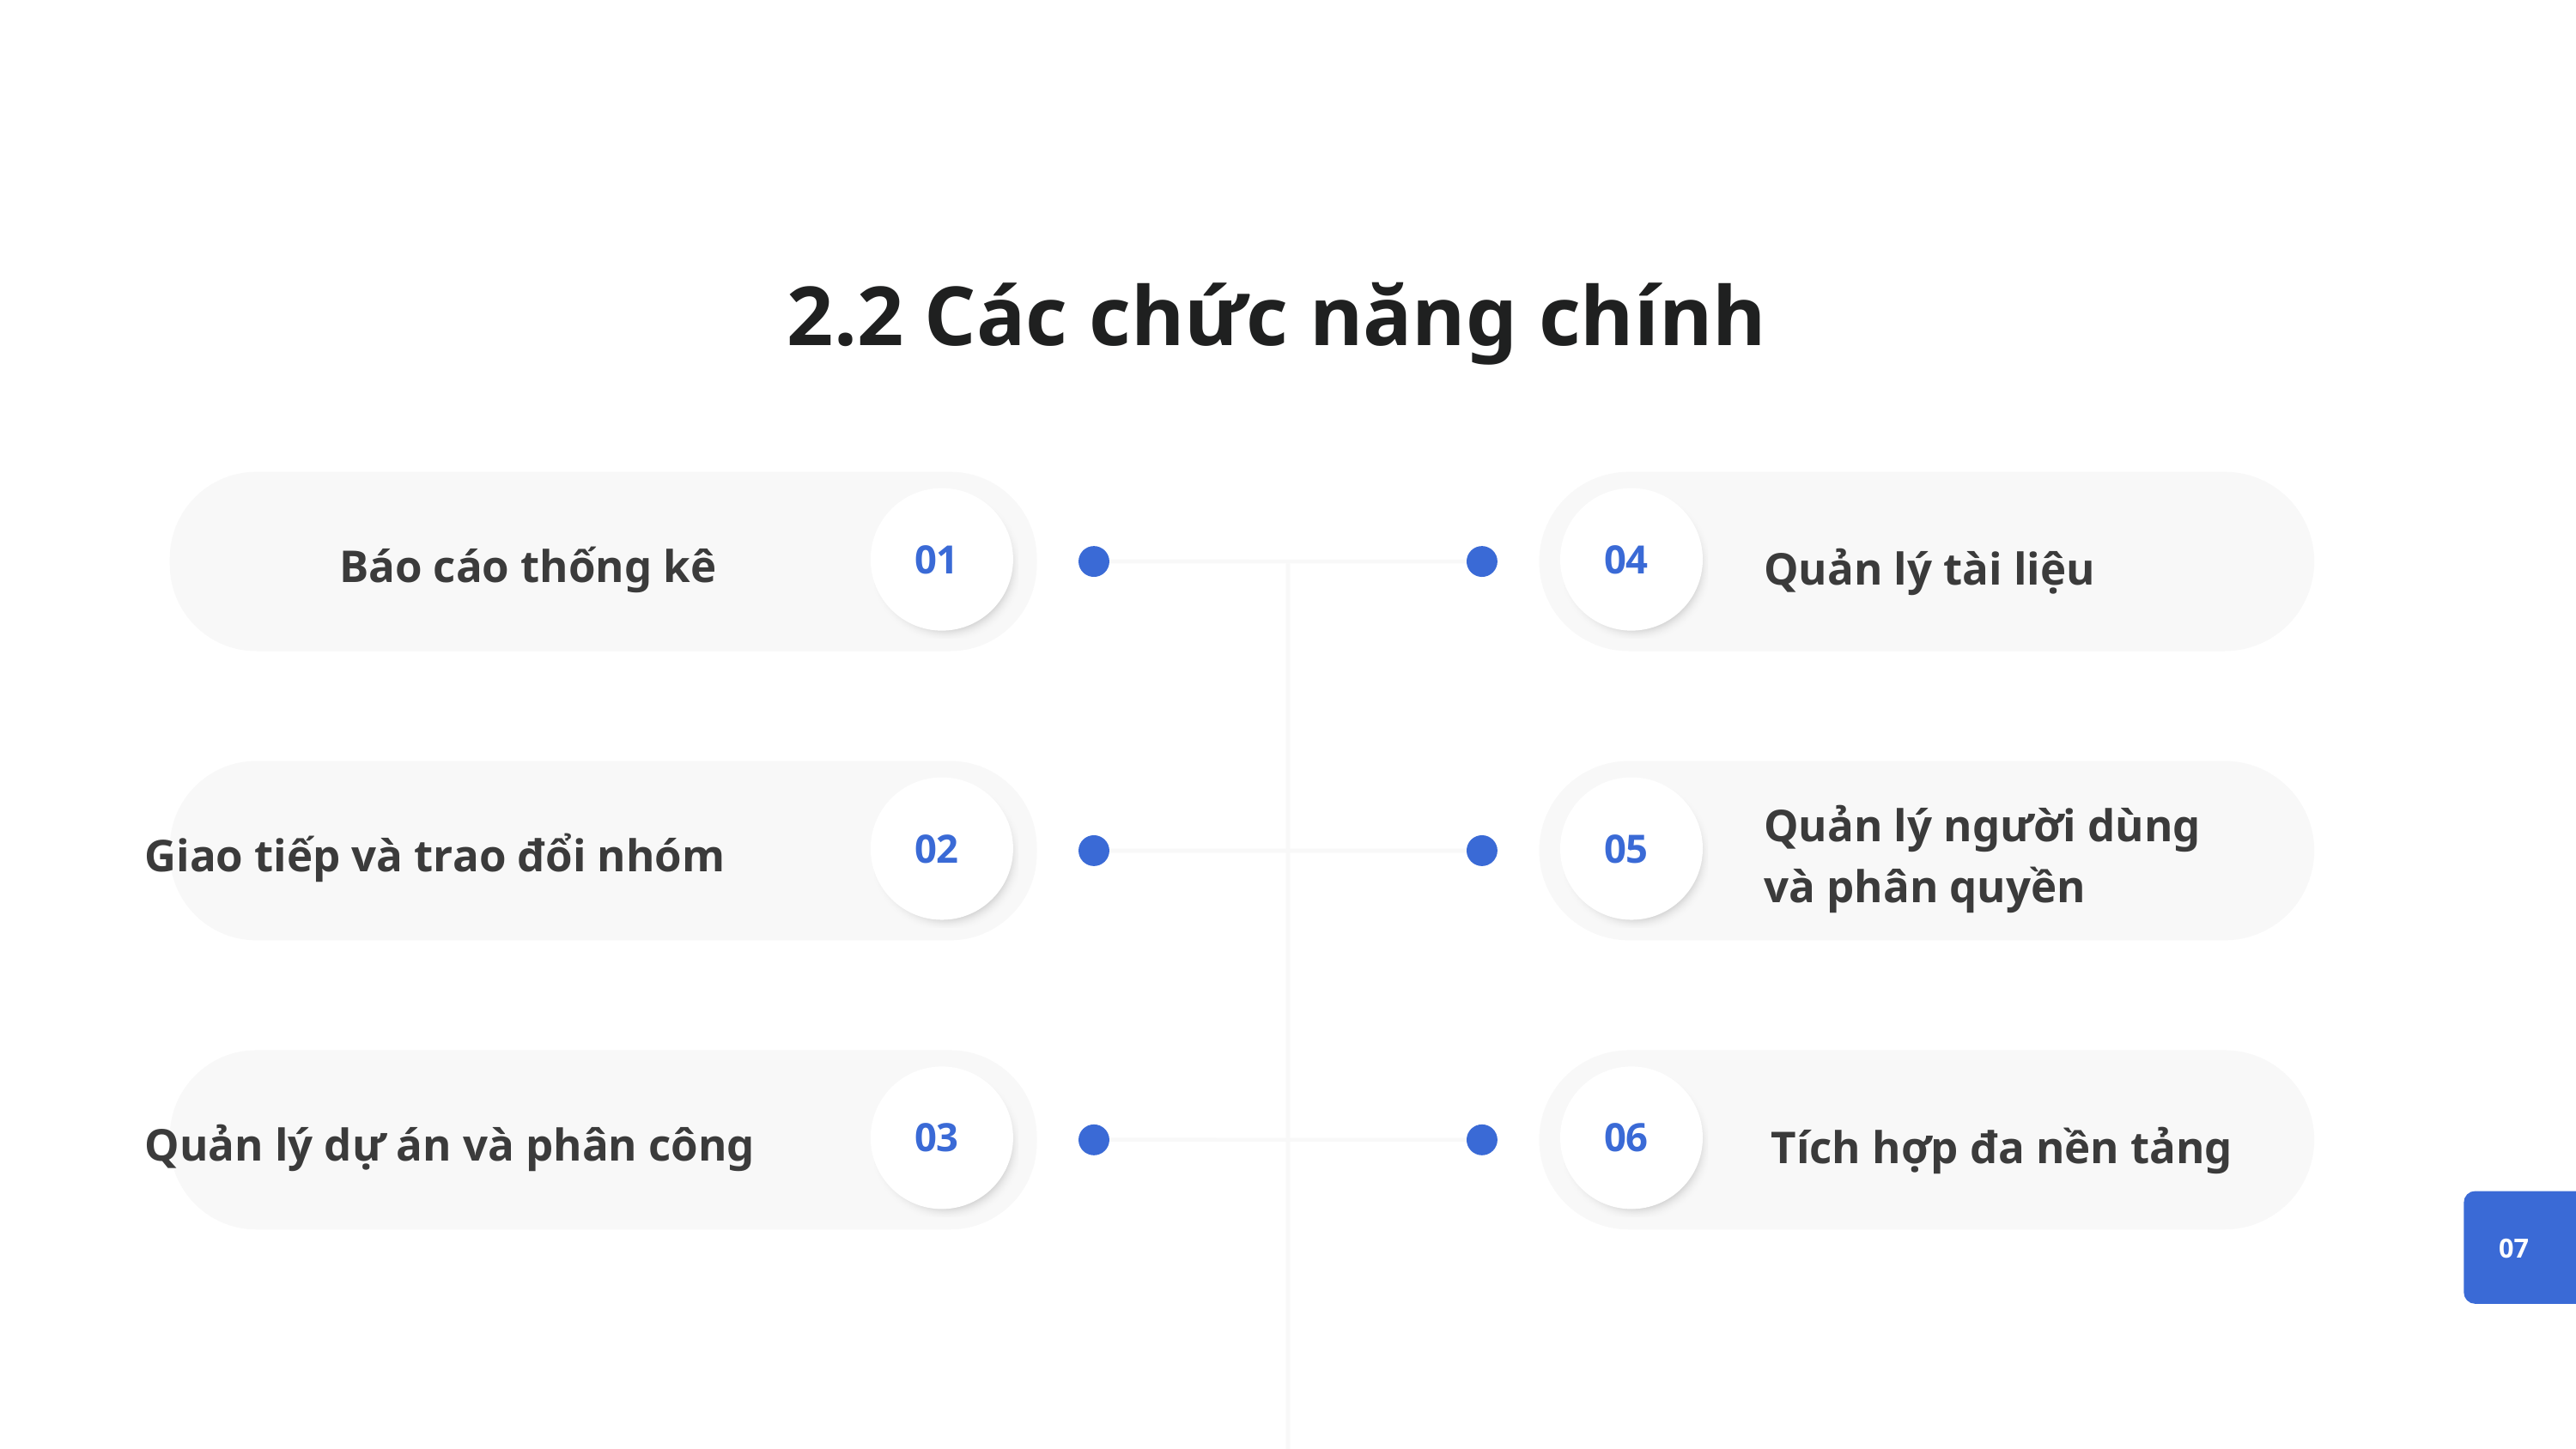

2.2 Các chức năng chính
01
04
Báo cáo thống kê
Quản lý tài liệu
Quản lý người dùng và phân quyền
02
05
Giao tiếp và trao đổi nhóm
03
06
Quản lý dự án và phân công
Tích hợp đa nền tảng
07